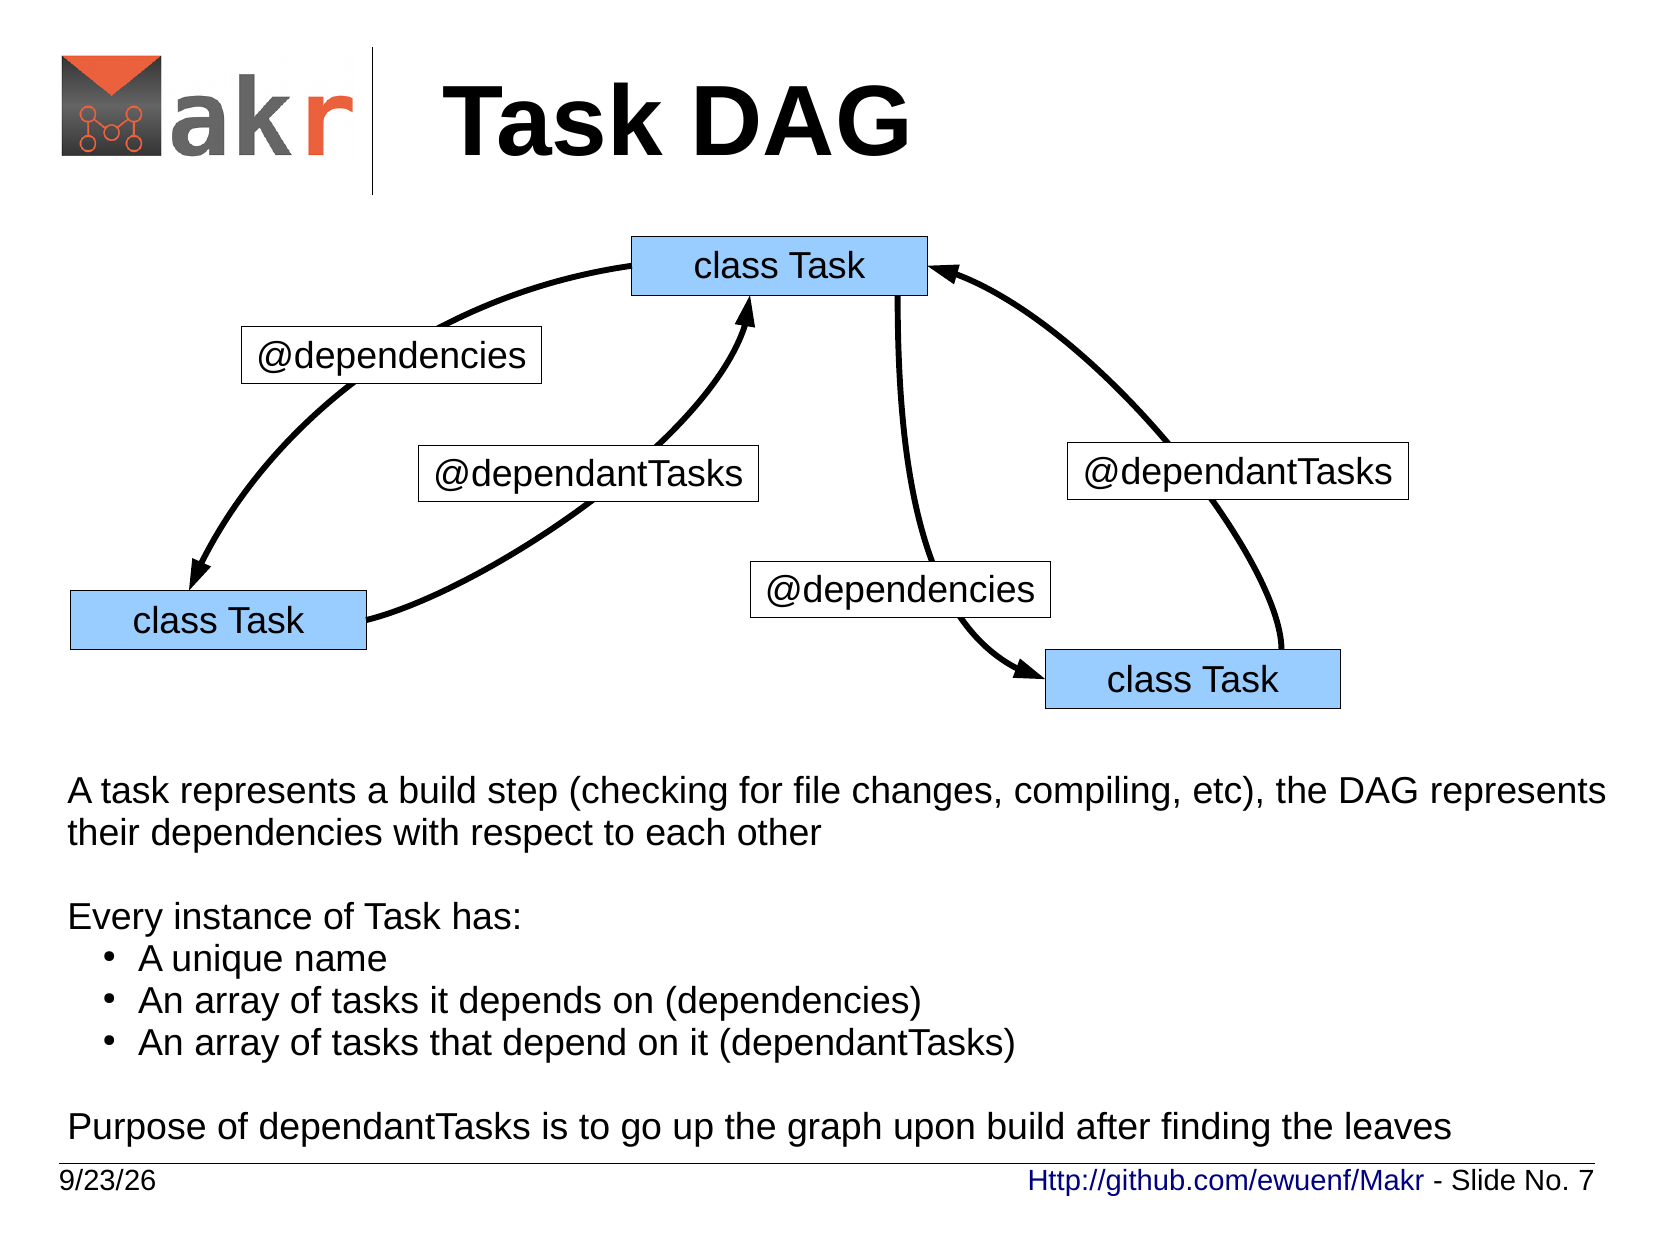

# Task DAG
class Task
@dependencies
@dependantTasks
@dependantTasks
@dependencies
class Task
class Task
A task represents a build step (checking for file changes, compiling, etc), the DAG represents
their dependencies with respect to each other
Every instance of Task has:
A unique name
An array of tasks it depends on (dependencies)
An array of tasks that depend on it (dependantTasks)
Purpose of dependantTasks is to go up the graph upon build after finding the leaves